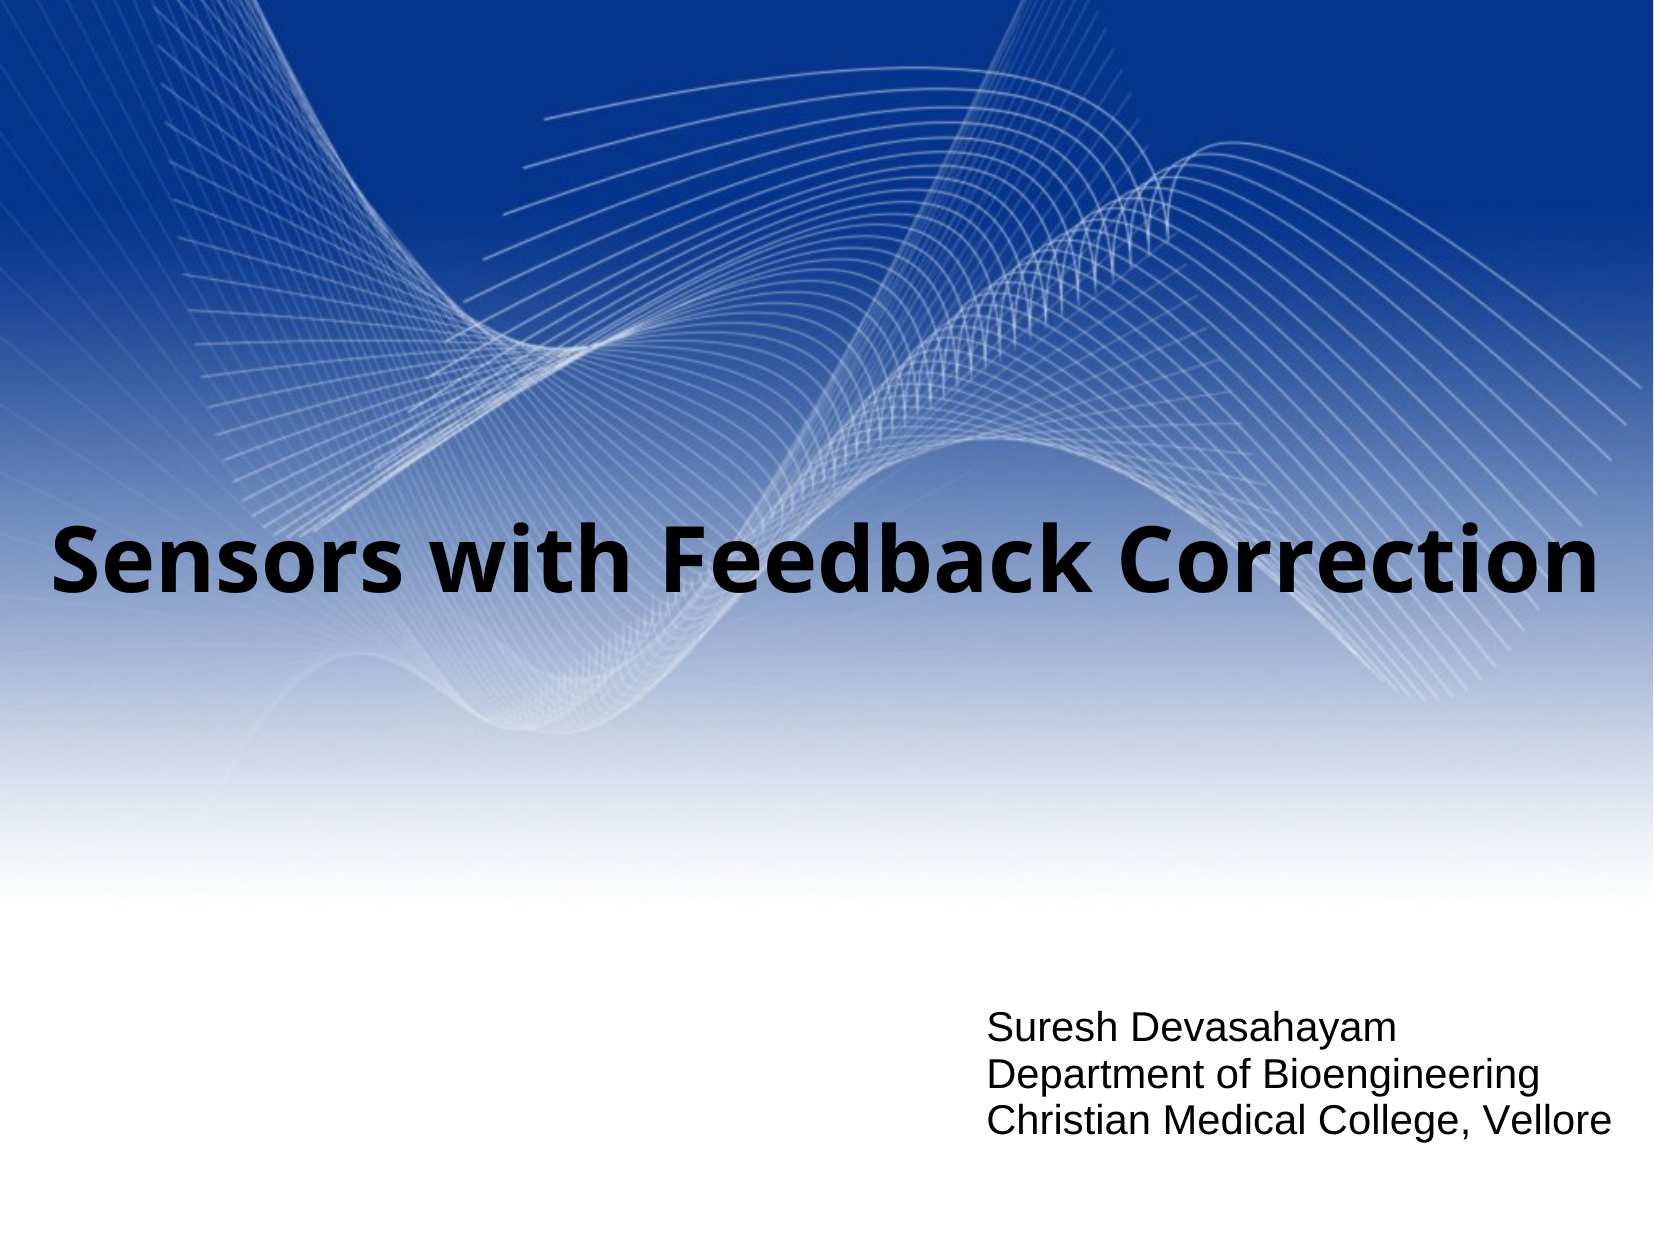

Sensors with Feedback Correction
# Suresh Devasahayam
Department of Bioengineering
Christian Medical College, Vellore